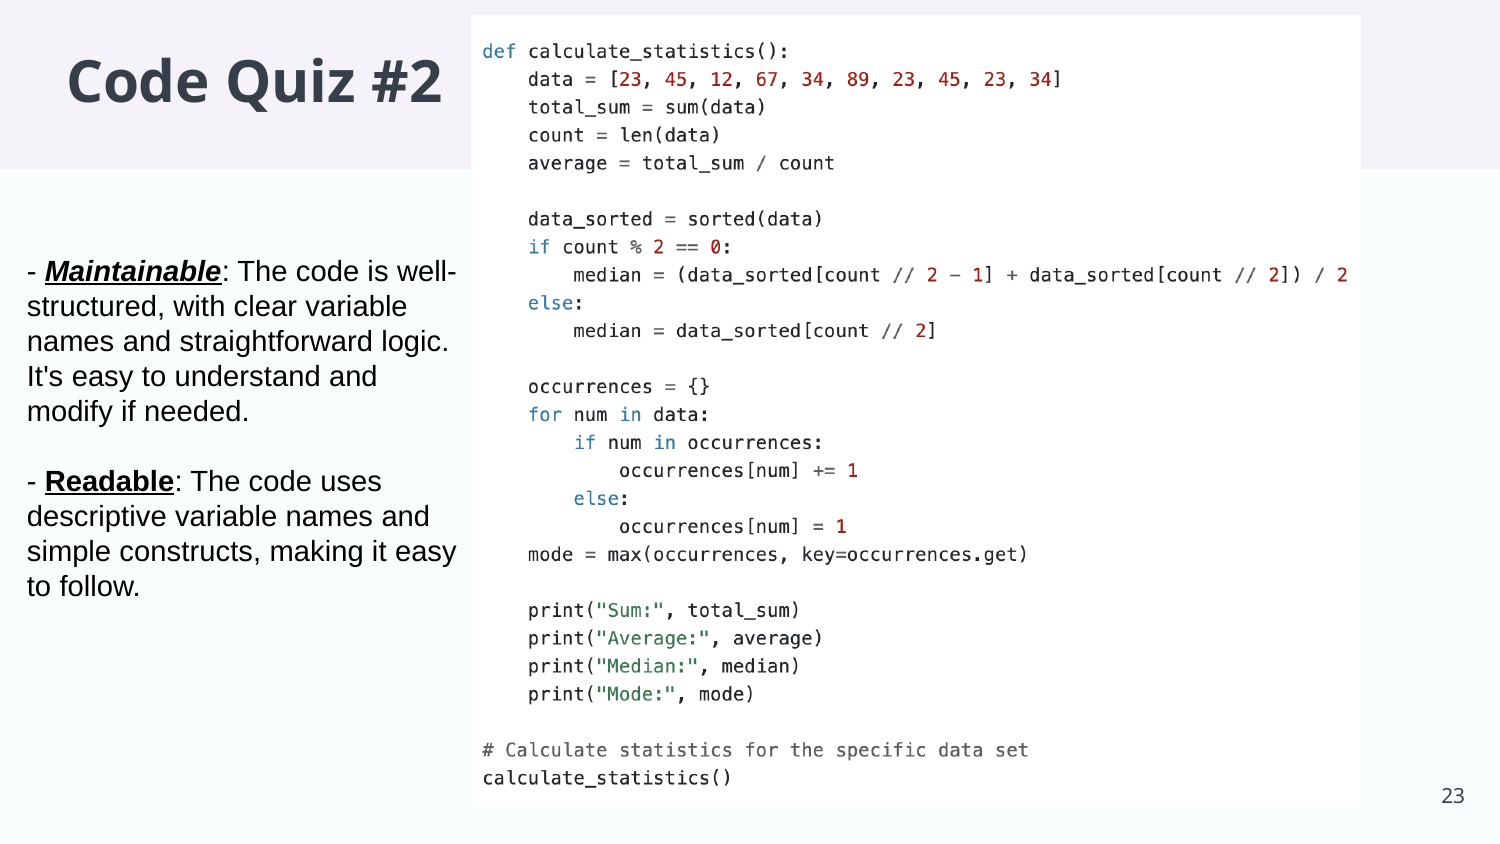

# Code Quiz #2
- Maintainable: The code is well-structured, with clear variable names and straightforward logic. It's easy to understand and modify if needed.
- Readable: The code uses descriptive variable names and simple constructs, making it easy to follow.